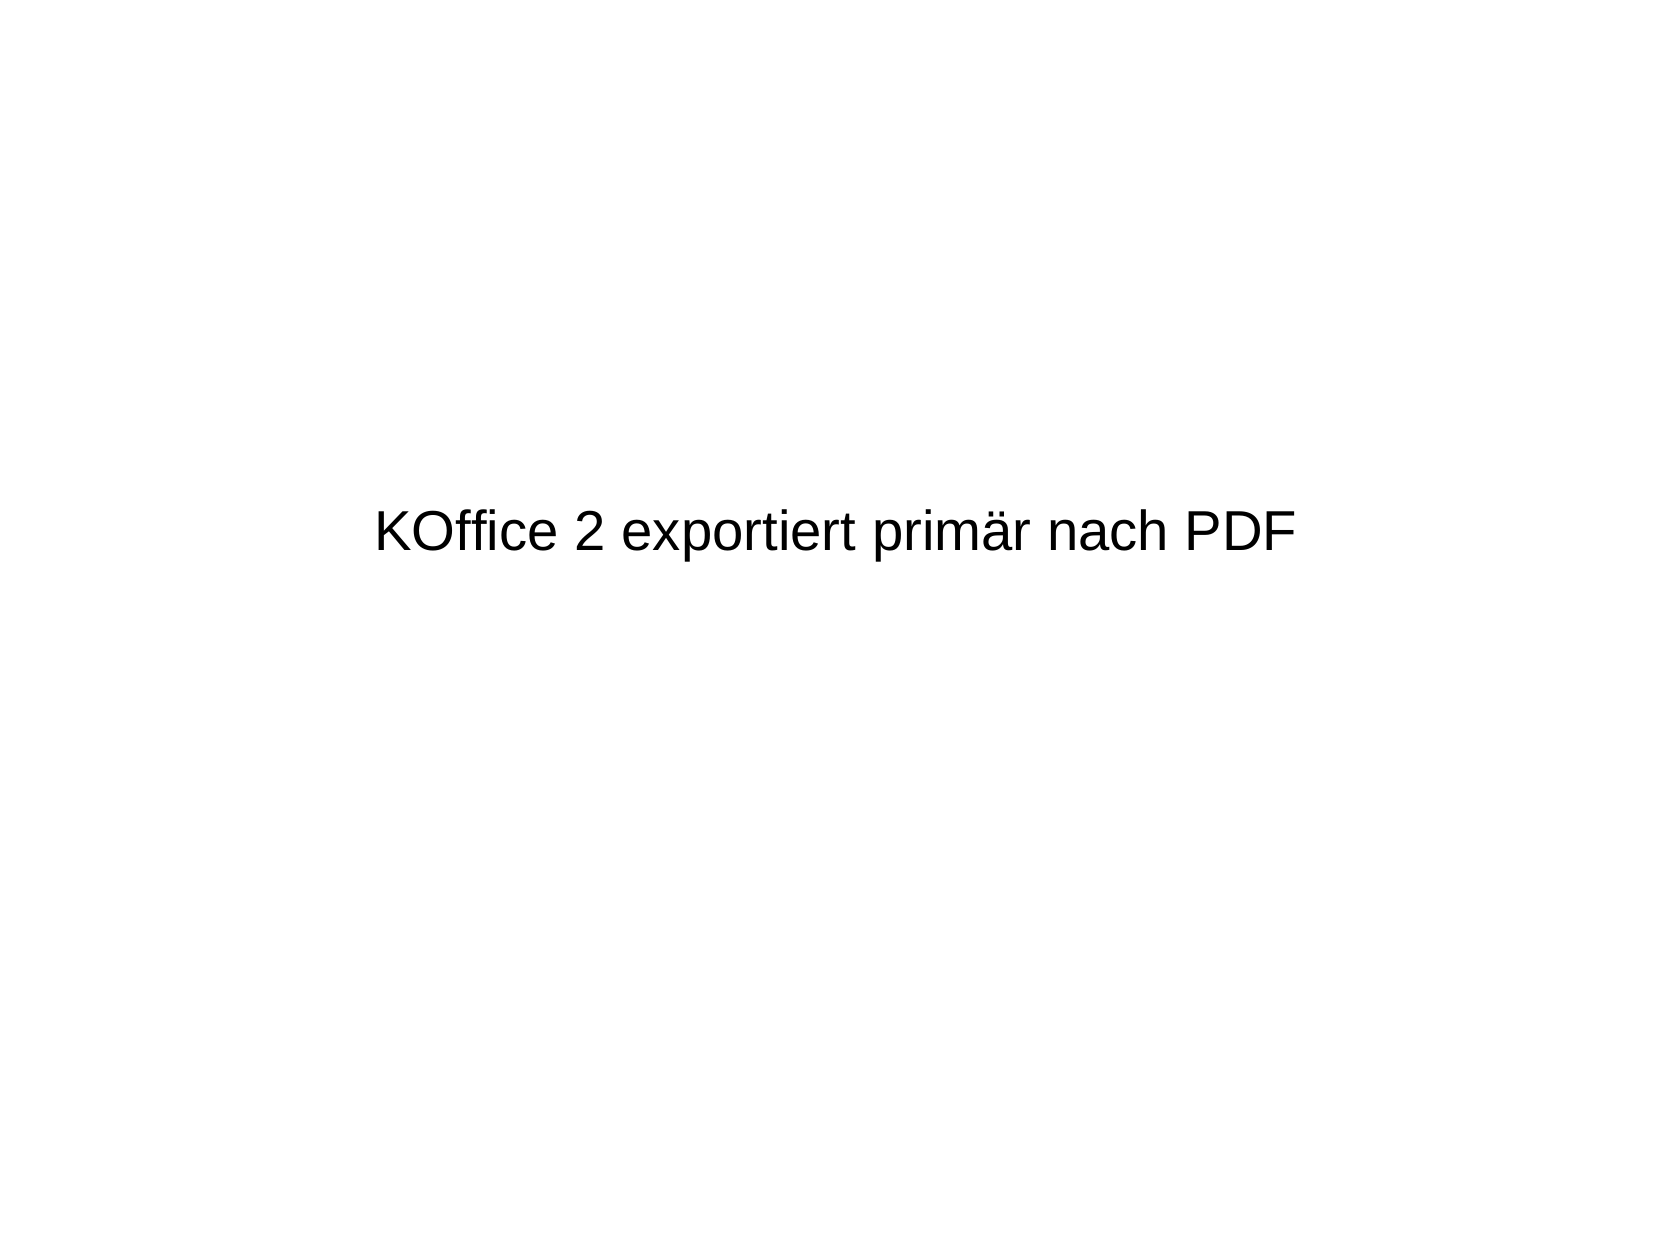

# KOffice 2 exportiert primär nach PDF